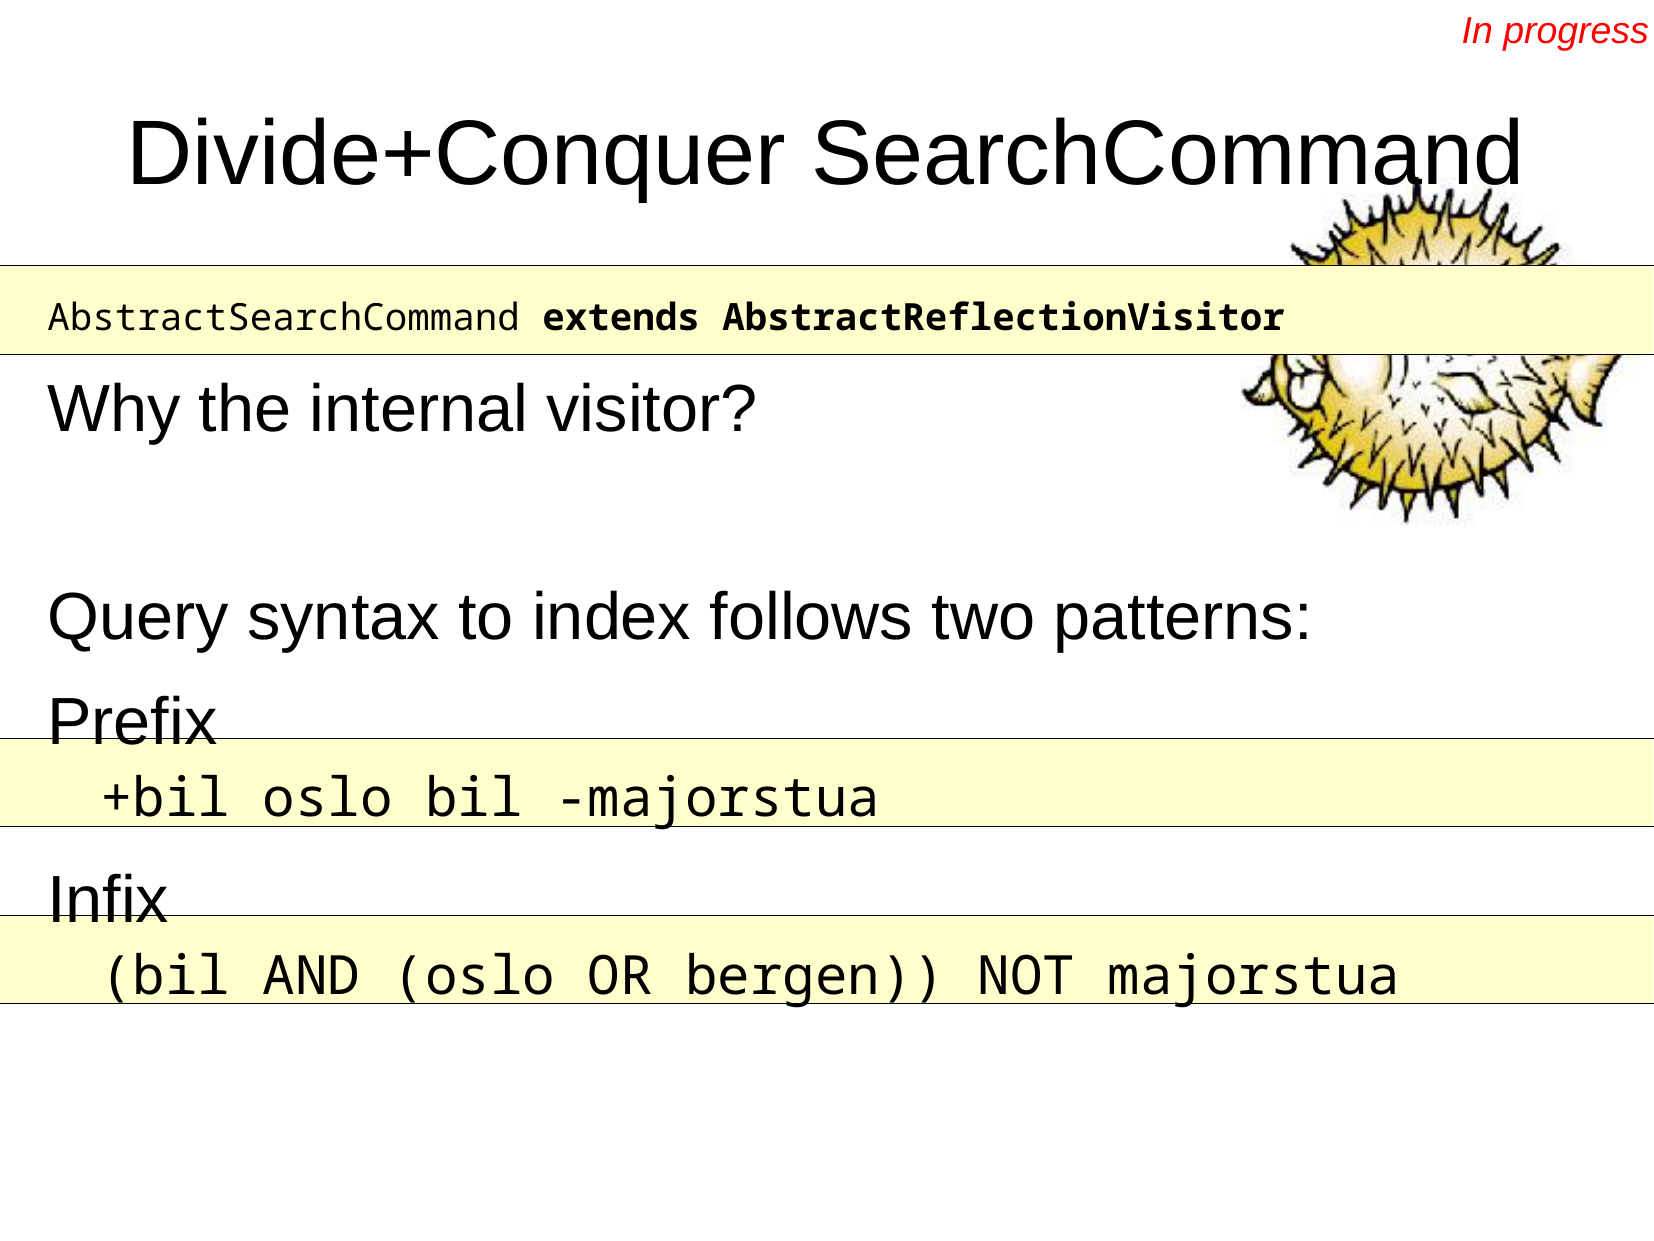

In progress
# Divide+Conquer SearchCommand
AbstractSearchCommand extends AbstractReflectionVisitor
Why the internal visitor?
Query syntax to index follows two patterns:
Prefix
+bil oslo bil -majorstua
Infix
(bil AND (oslo OR bergen)) NOT majorstua